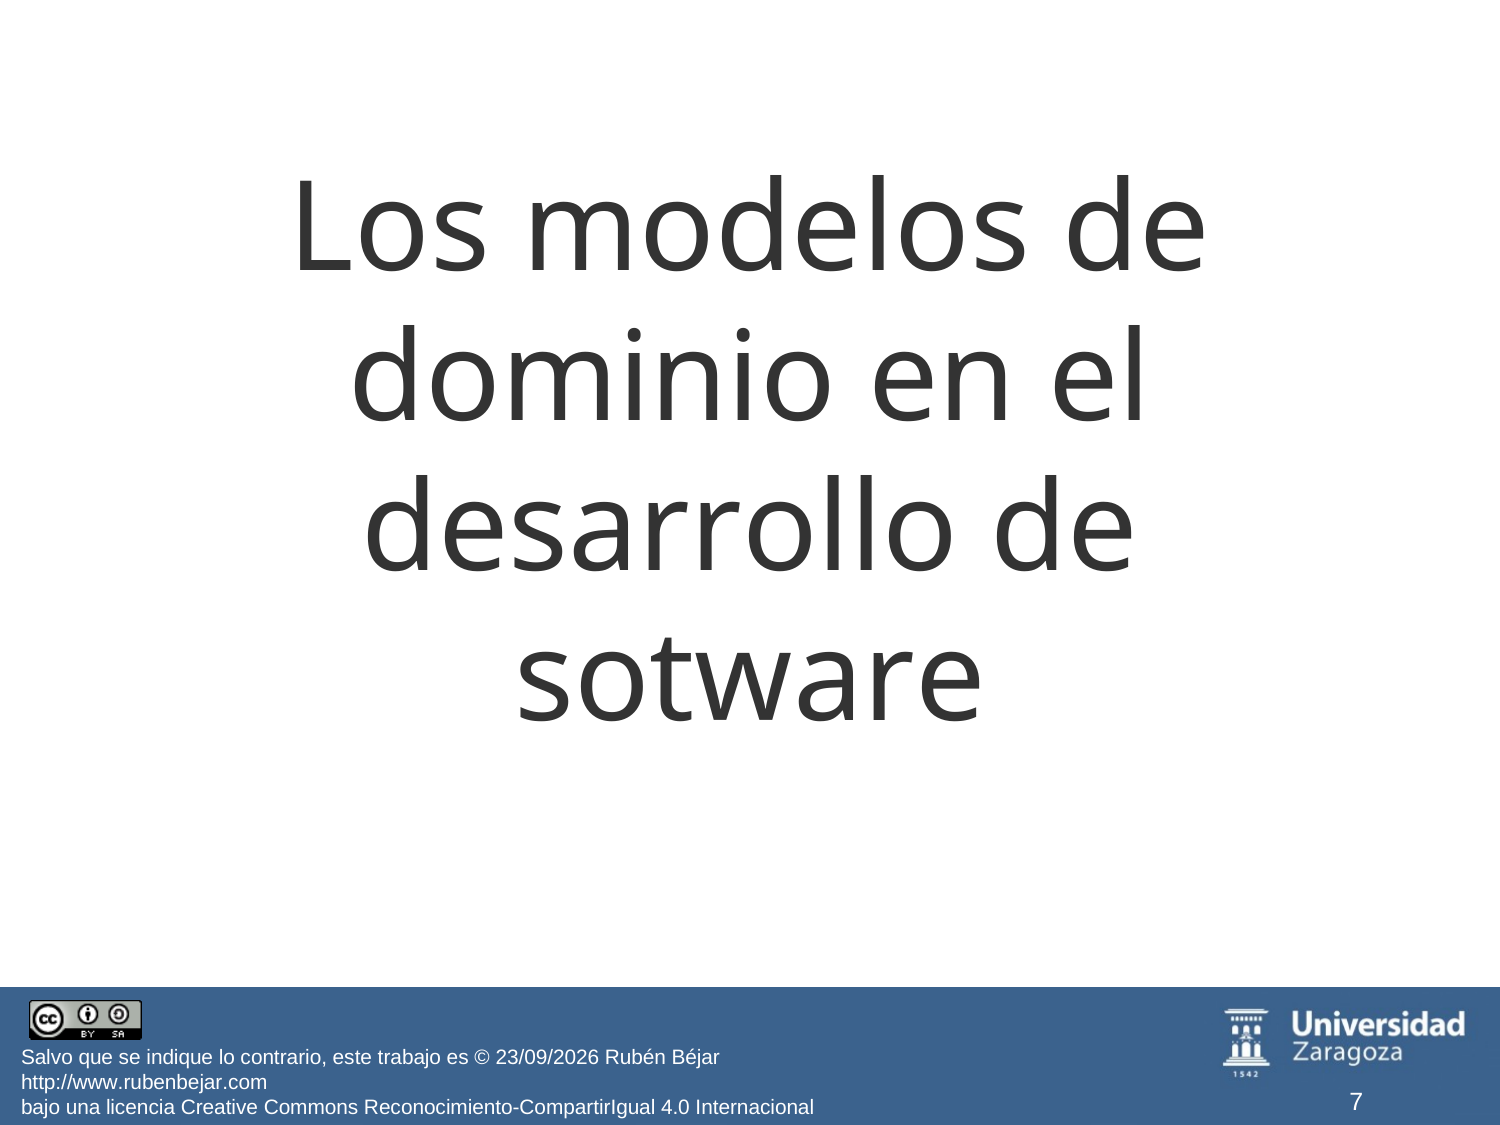

Los modelos de dominio en el desarrollo de sotware